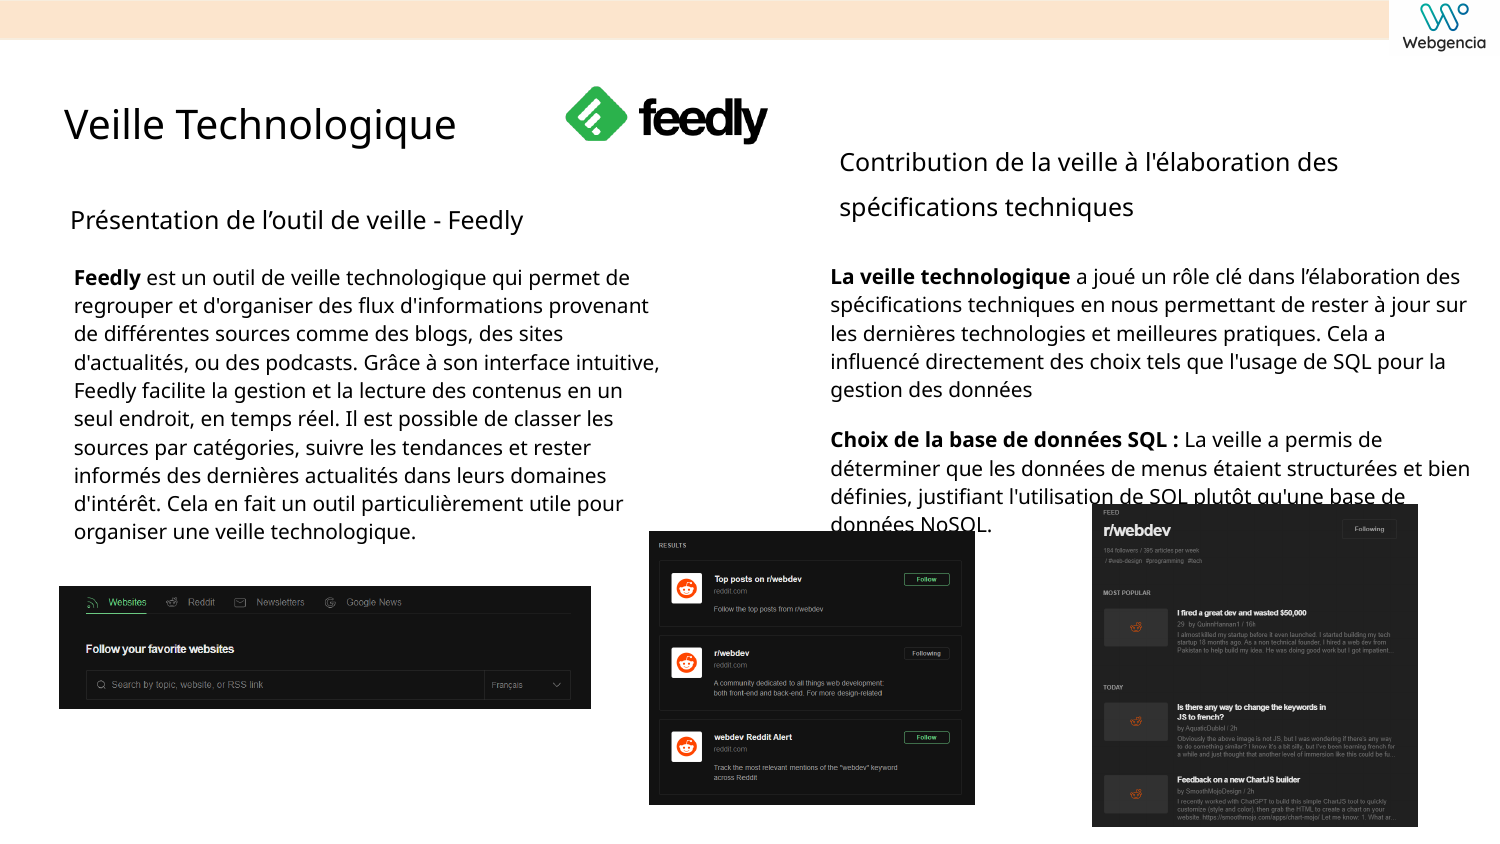

# Veille Technologique
Contribution de la veille à l'élaboration des spécifications techniques
Présentation de l’outil de veille - Feedly
La veille technologique a joué un rôle clé dans l’élaboration des spécifications techniques en nous permettant de rester à jour sur les dernières technologies et meilleures pratiques. Cela a influencé directement des choix tels que l'usage de SQL pour la gestion des données
Choix de la base de données SQL : La veille a permis de déterminer que les données de menus étaient structurées et bien définies, justifiant l'utilisation de SQL plutôt qu'une base de données NoSQL.
Feedly est un outil de veille technologique qui permet de regrouper et d'organiser des flux d'informations provenant de différentes sources comme des blogs, des sites d'actualités, ou des podcasts. Grâce à son interface intuitive, Feedly facilite la gestion et la lecture des contenus en un seul endroit, en temps réel. Il est possible de classer les sources par catégories, suivre les tendances et rester informés des dernières actualités dans leurs domaines d'intérêt. Cela en fait un outil particulièrement utile pour organiser une veille technologique.